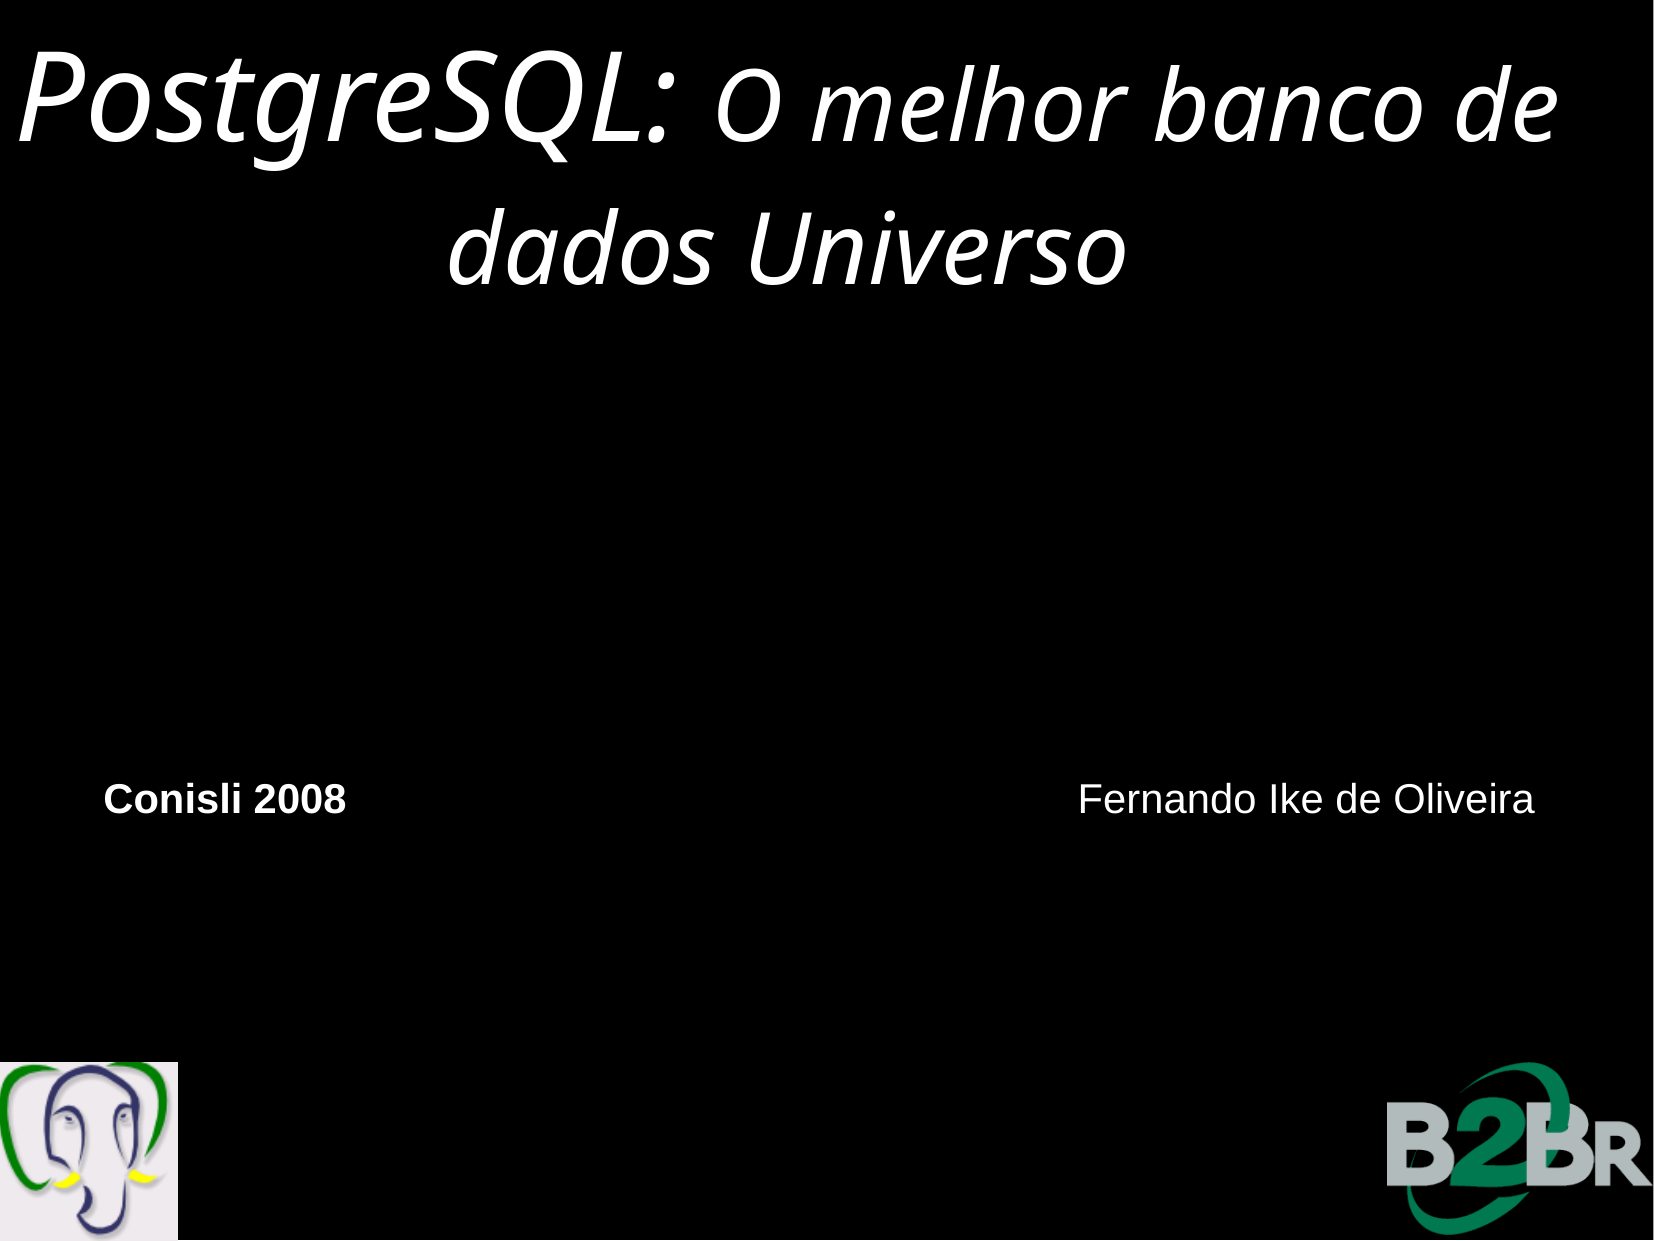

PostgreSQL: O melhor banco de dados Universo
Conisli 2008
Fernando Ike de Oliveira